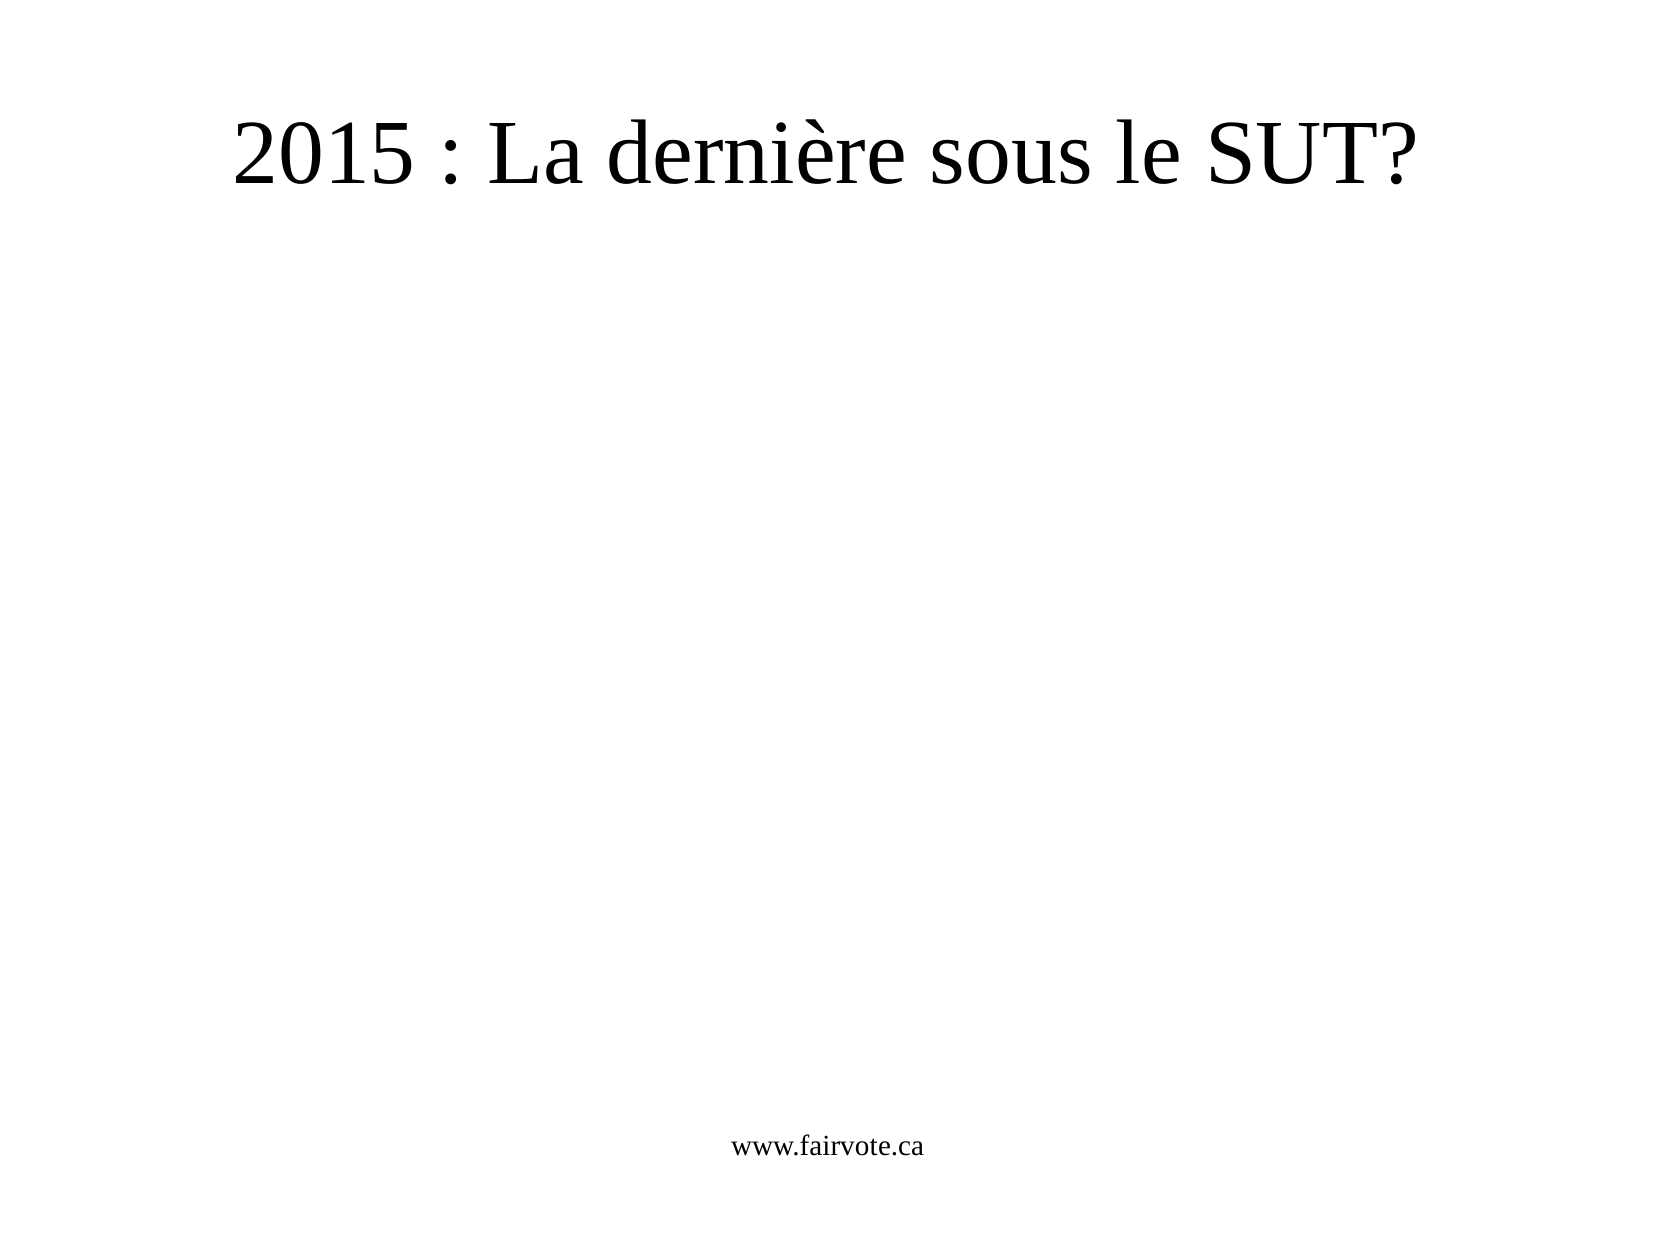

# 2015 : La dernière sous le SUT?
www.fairvote.ca